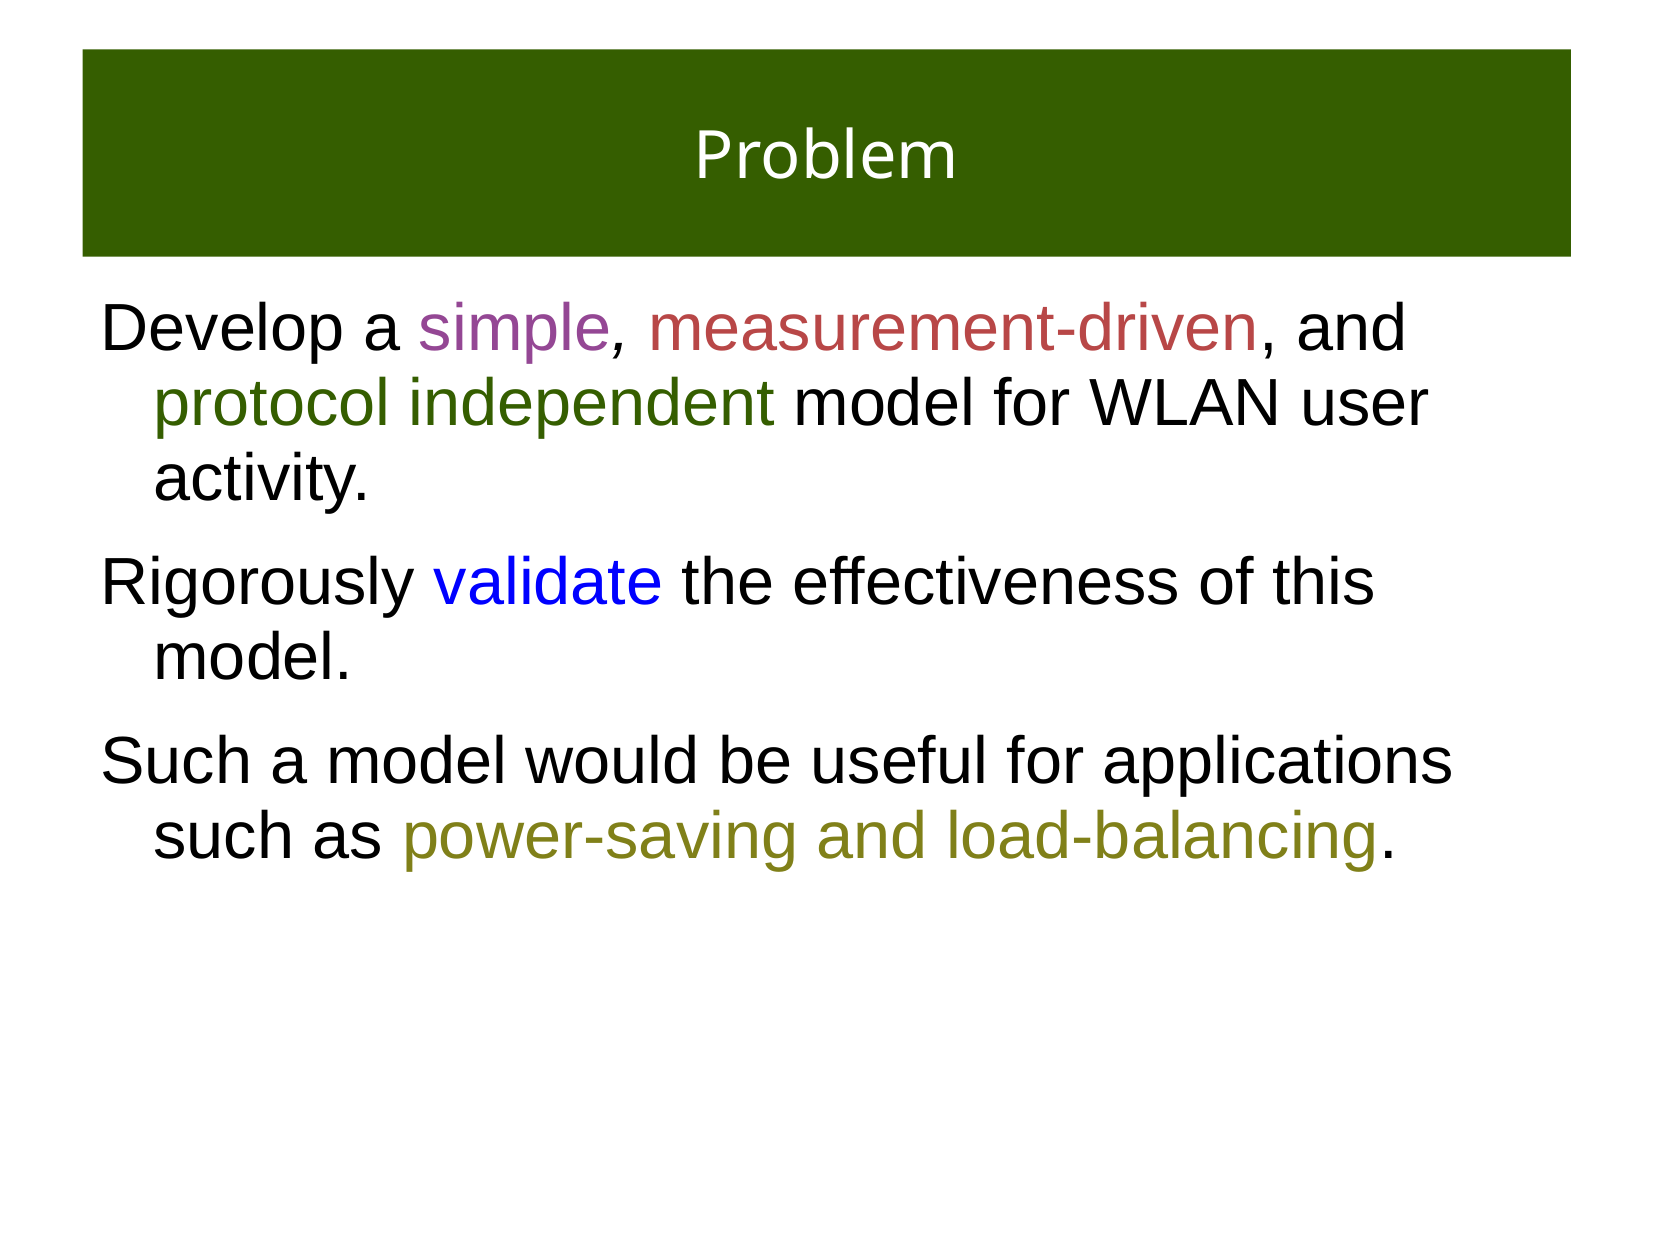

#
Problem
Develop a simple, measurement-driven, and protocol independent model for WLAN user activity.
Rigorously validate the effectiveness of this model.
Such a model would be useful for applications such as power-saving and load-balancing.